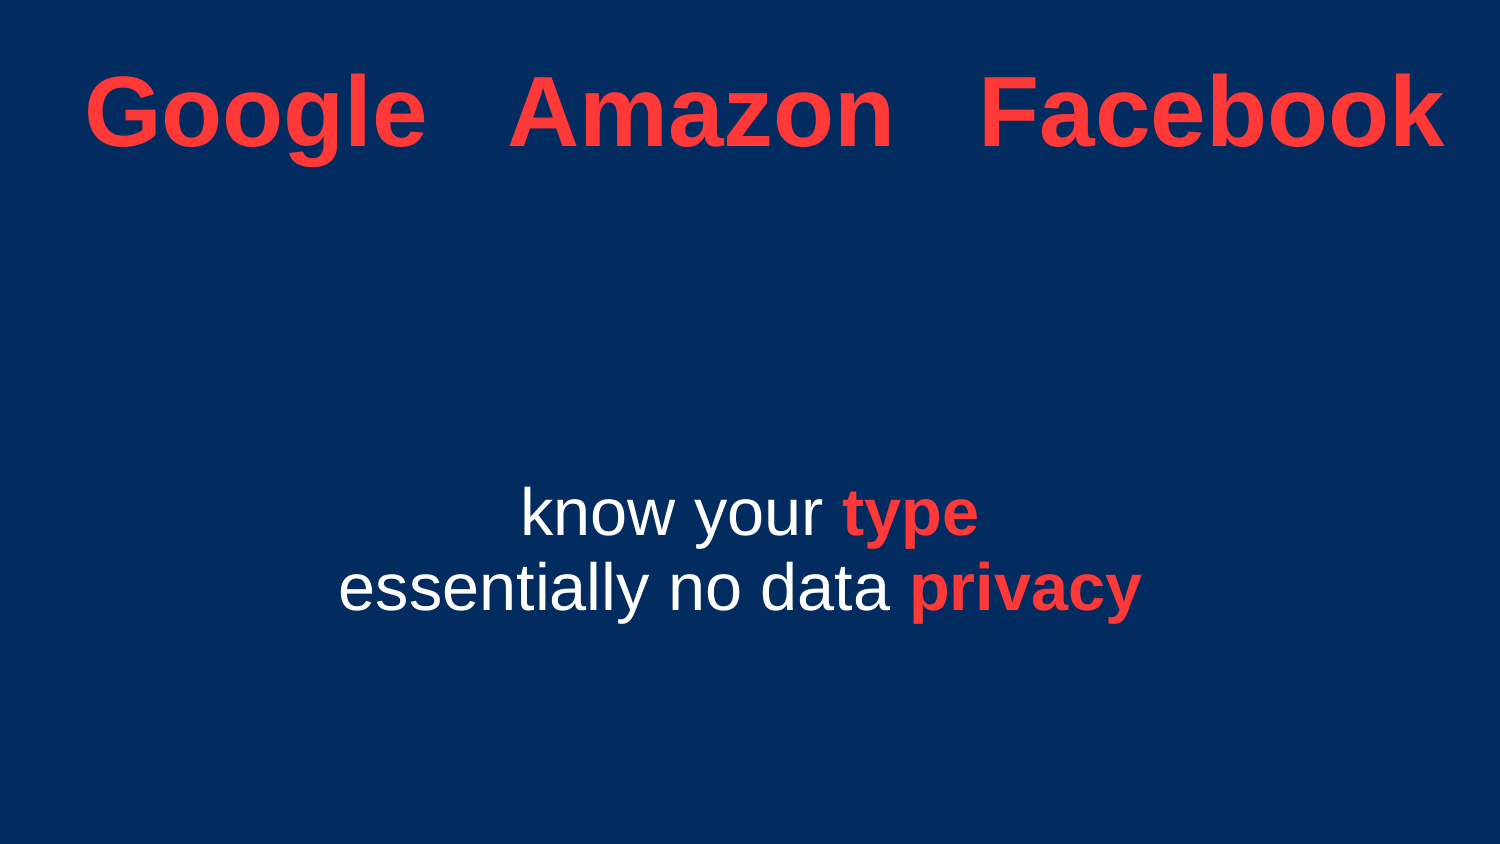

# Google Amazon Facebook
know your type
essentially no data privacy